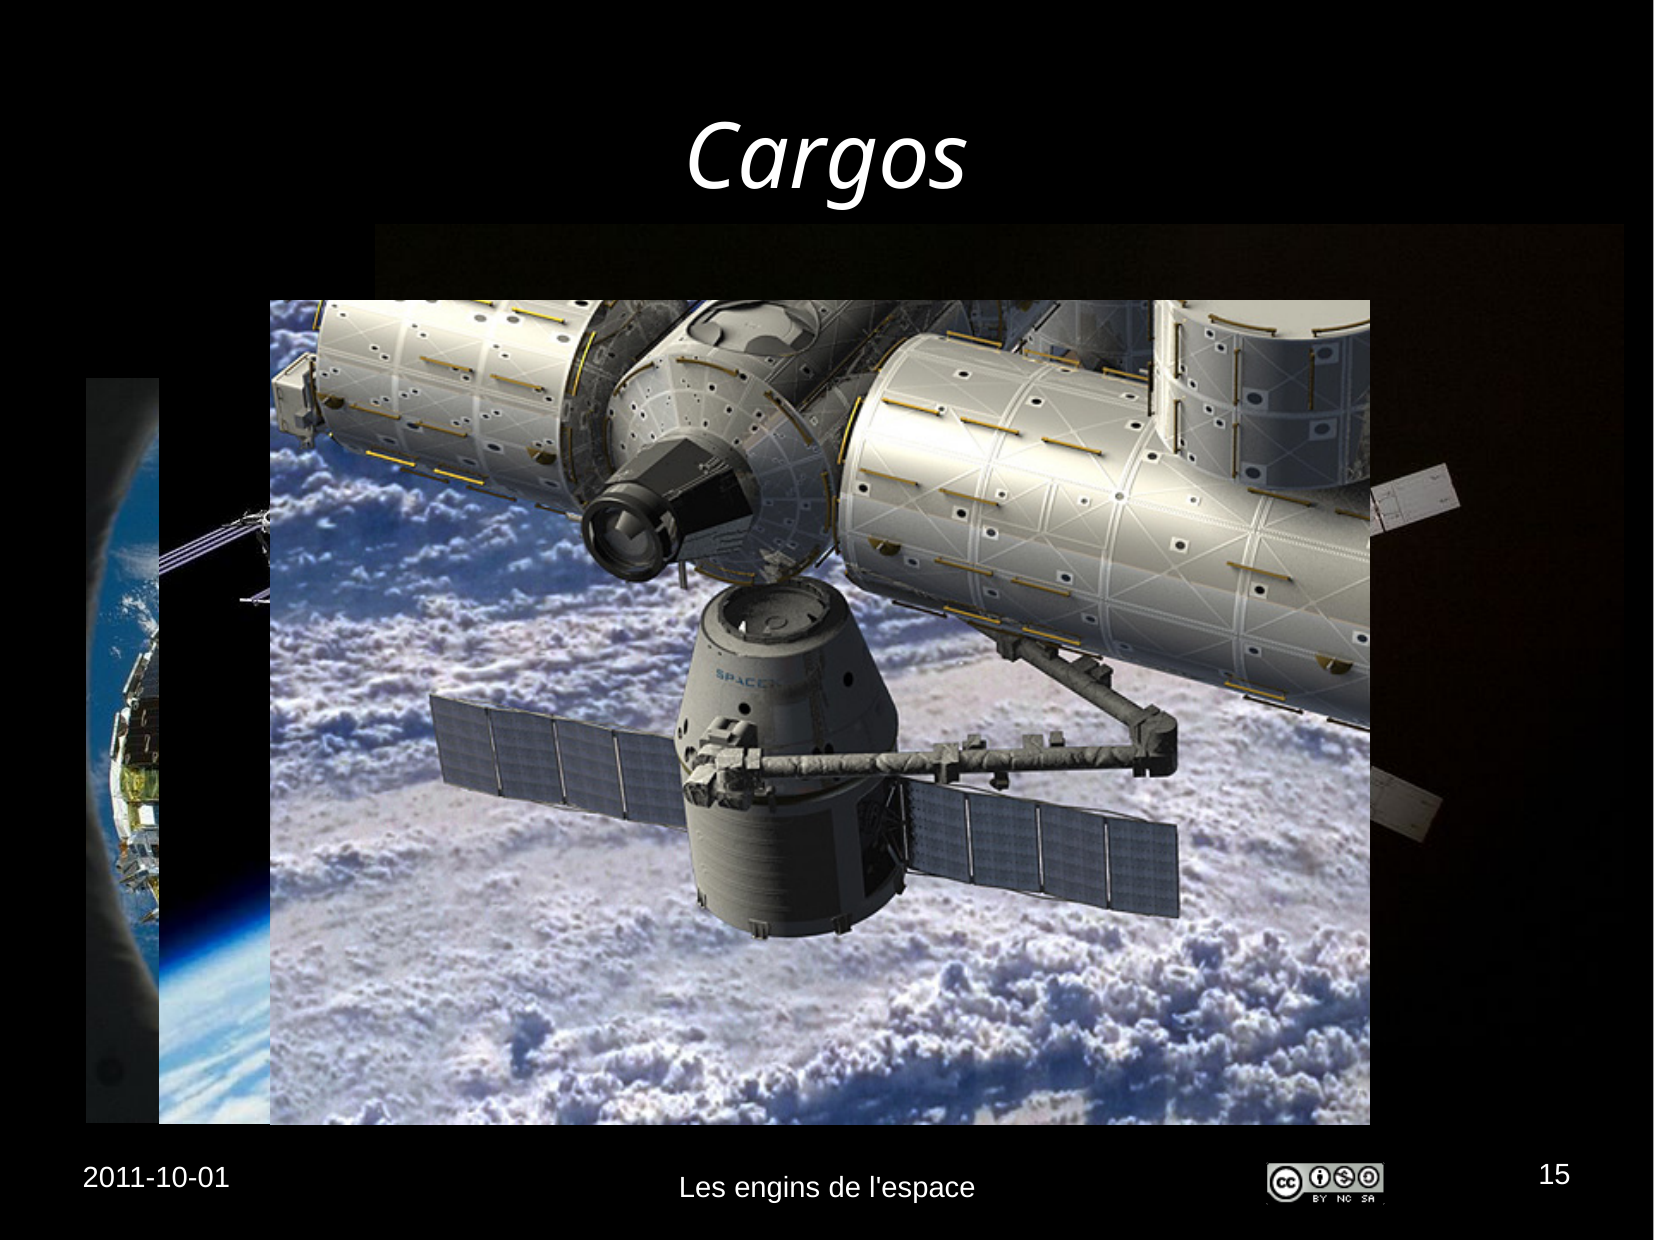

# Cargos
15
2011-10-01
Les engins de l'espace